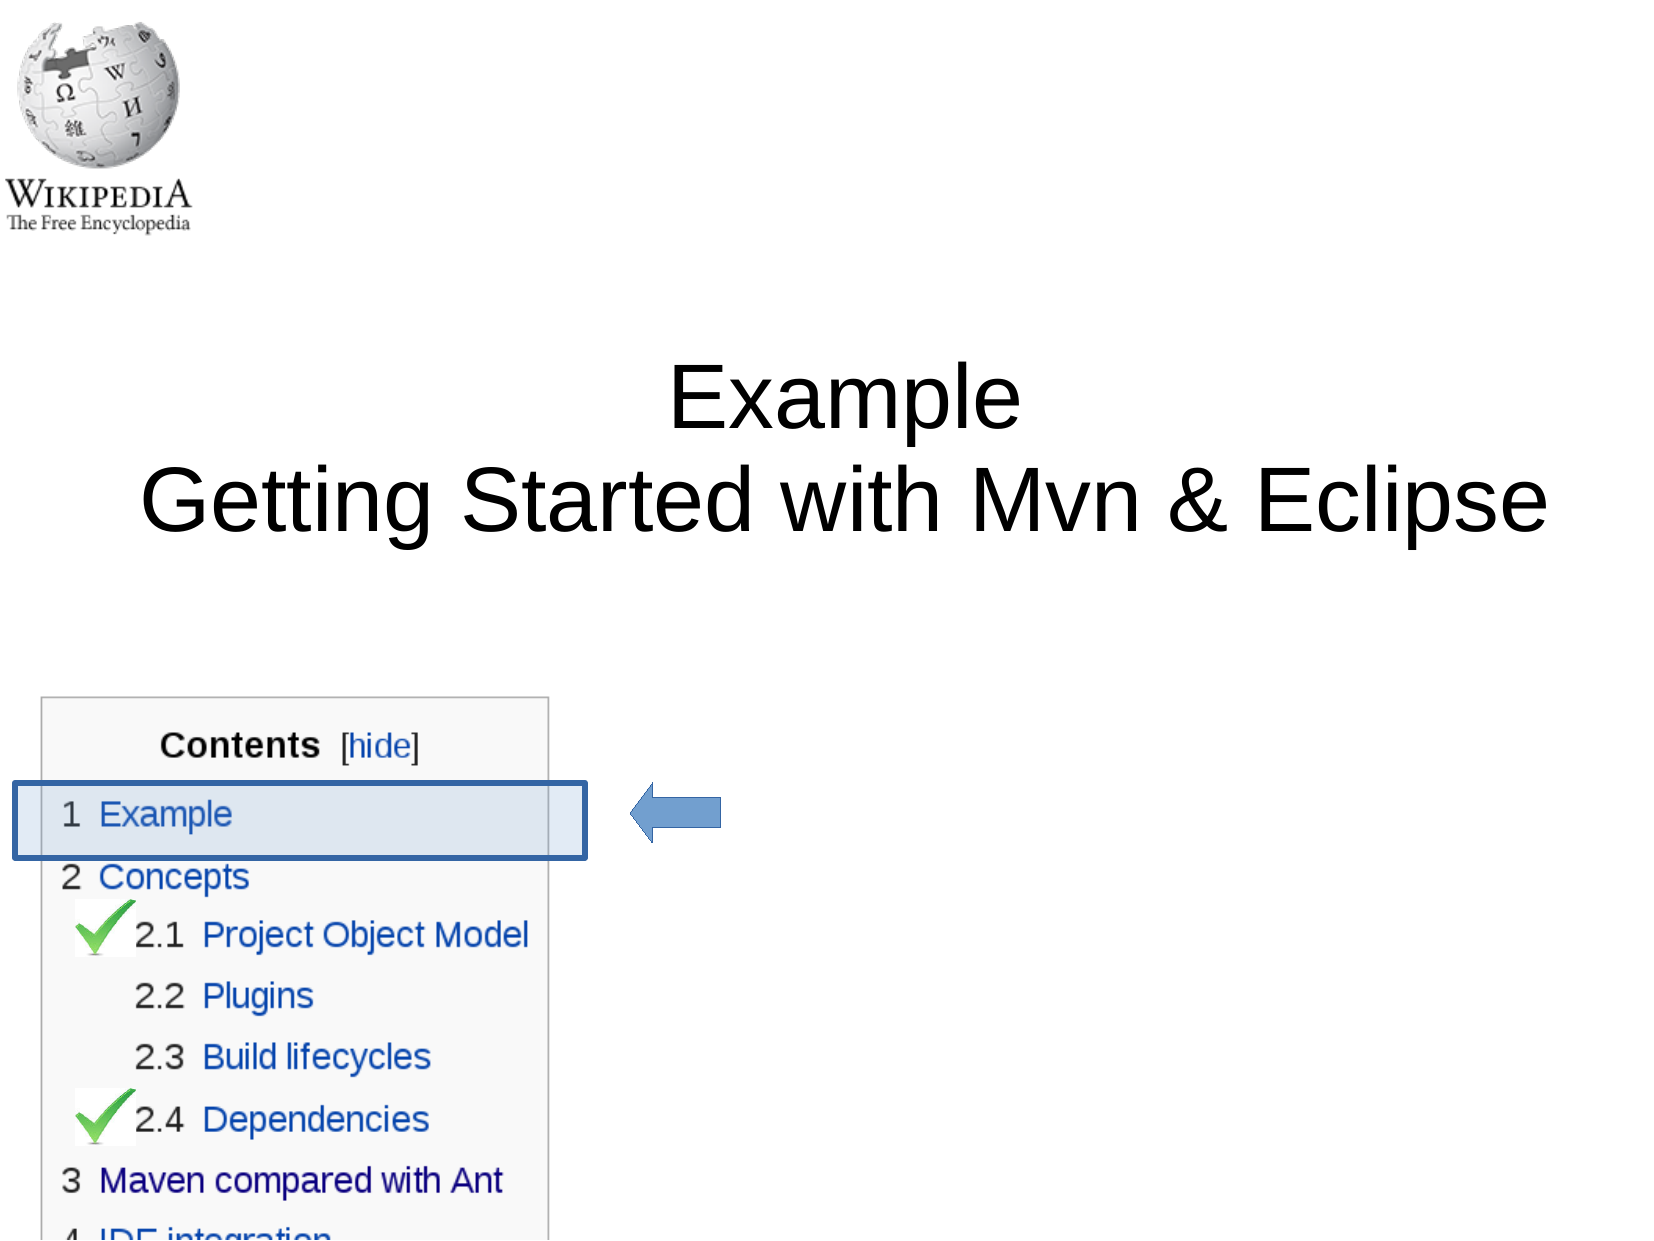

# Example Getting Started with Mvn & Eclipse